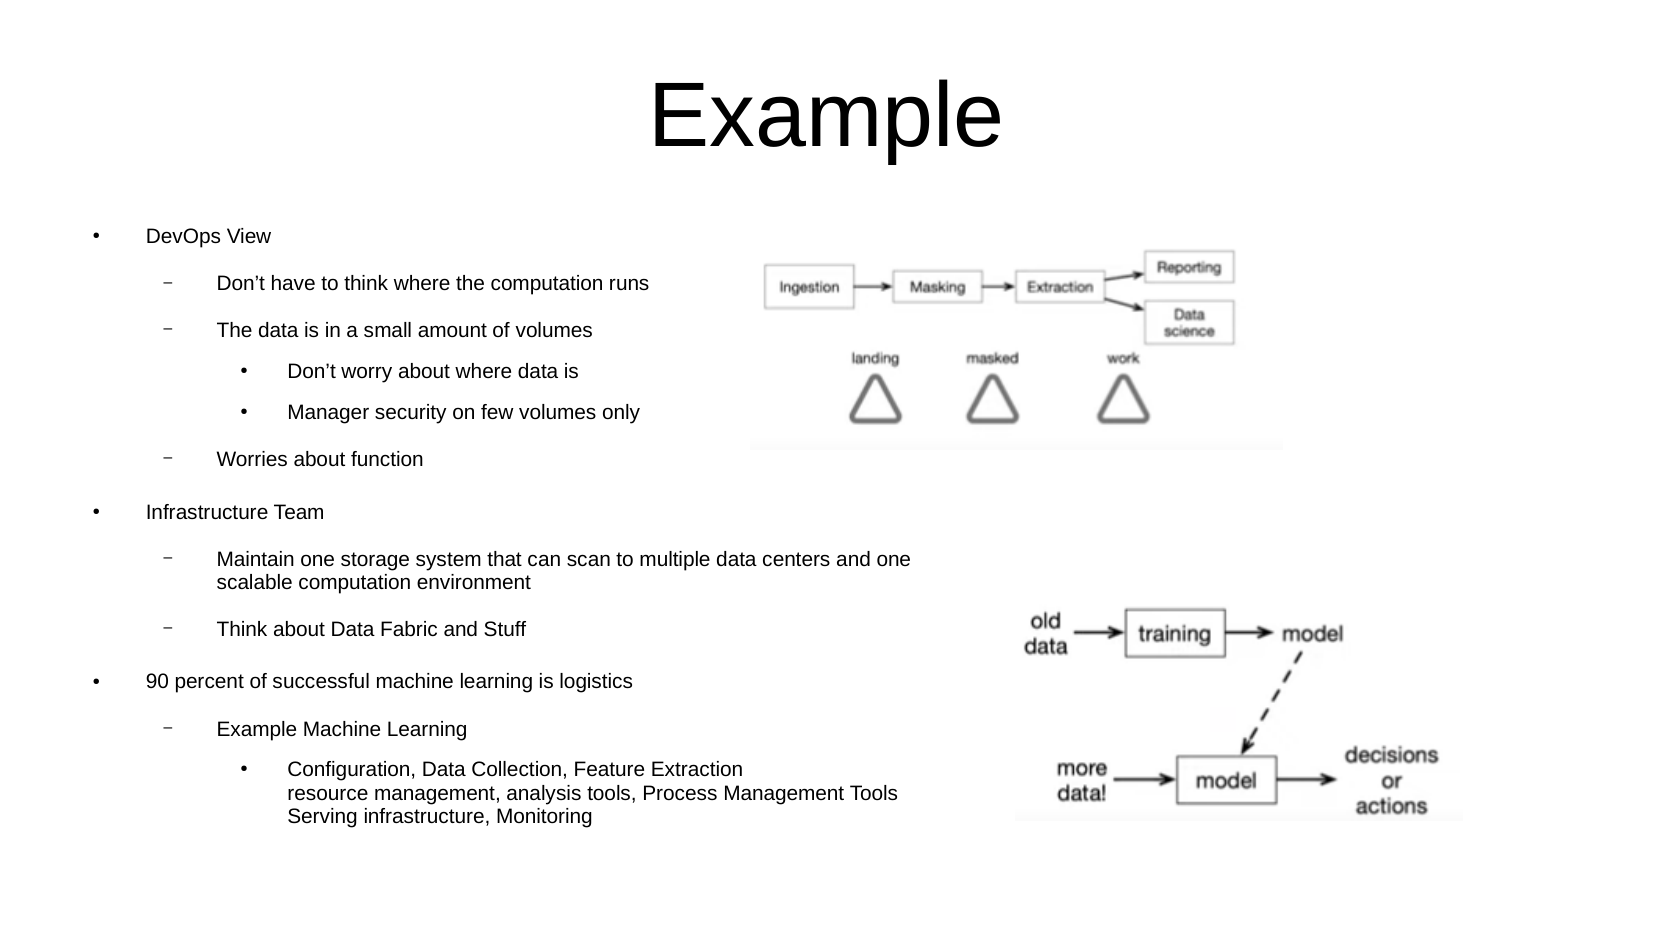

# Example
DevOps View
Don’t have to think where the computation runs
The data is in a small amount of volumes
Don’t worry about where data is
Manager security on few volumes only
Worries about function
Infrastructure Team
Maintain one storage system that can scan to multiple data centers and one
scalable computation environment
Think about Data Fabric and Stuff
90 percent of successful machine learning is logistics
Example Machine Learning
Configuration, Data Collection, Feature Extraction
resource management, analysis tools, Process Management Tools
Serving infrastructure, Monitoring